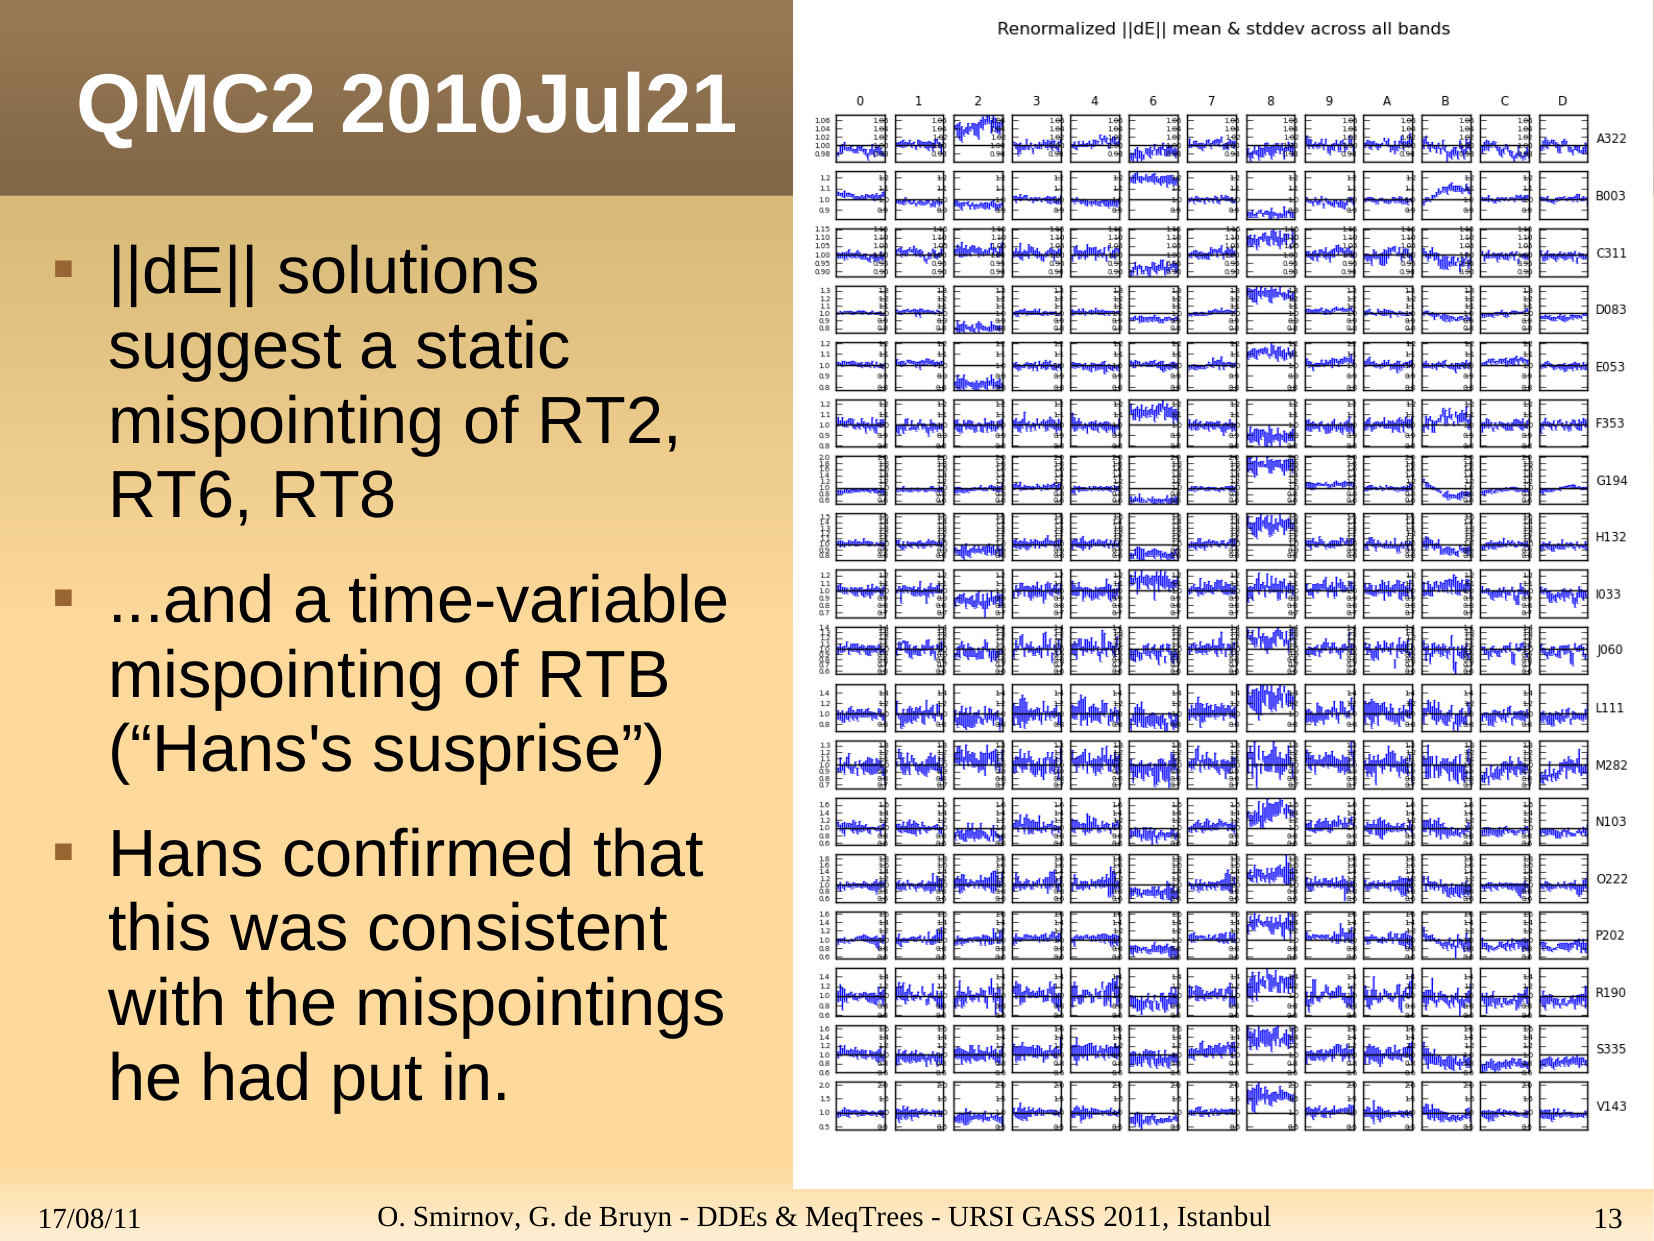

# QMC2 2010Jul21
||dE|| solutions suggest a static mispointing of RT2, RT6, RT8
...and a time-variable mispointing of RTB
(“Hans's susprise”)
Hans confirmed that this was consistent with the mispointings he had put in.
O. Smirnov, G. de Bruyn - DDEs & MeqTrees - URSI GASS 2011, Istanbul
17/08/11
13